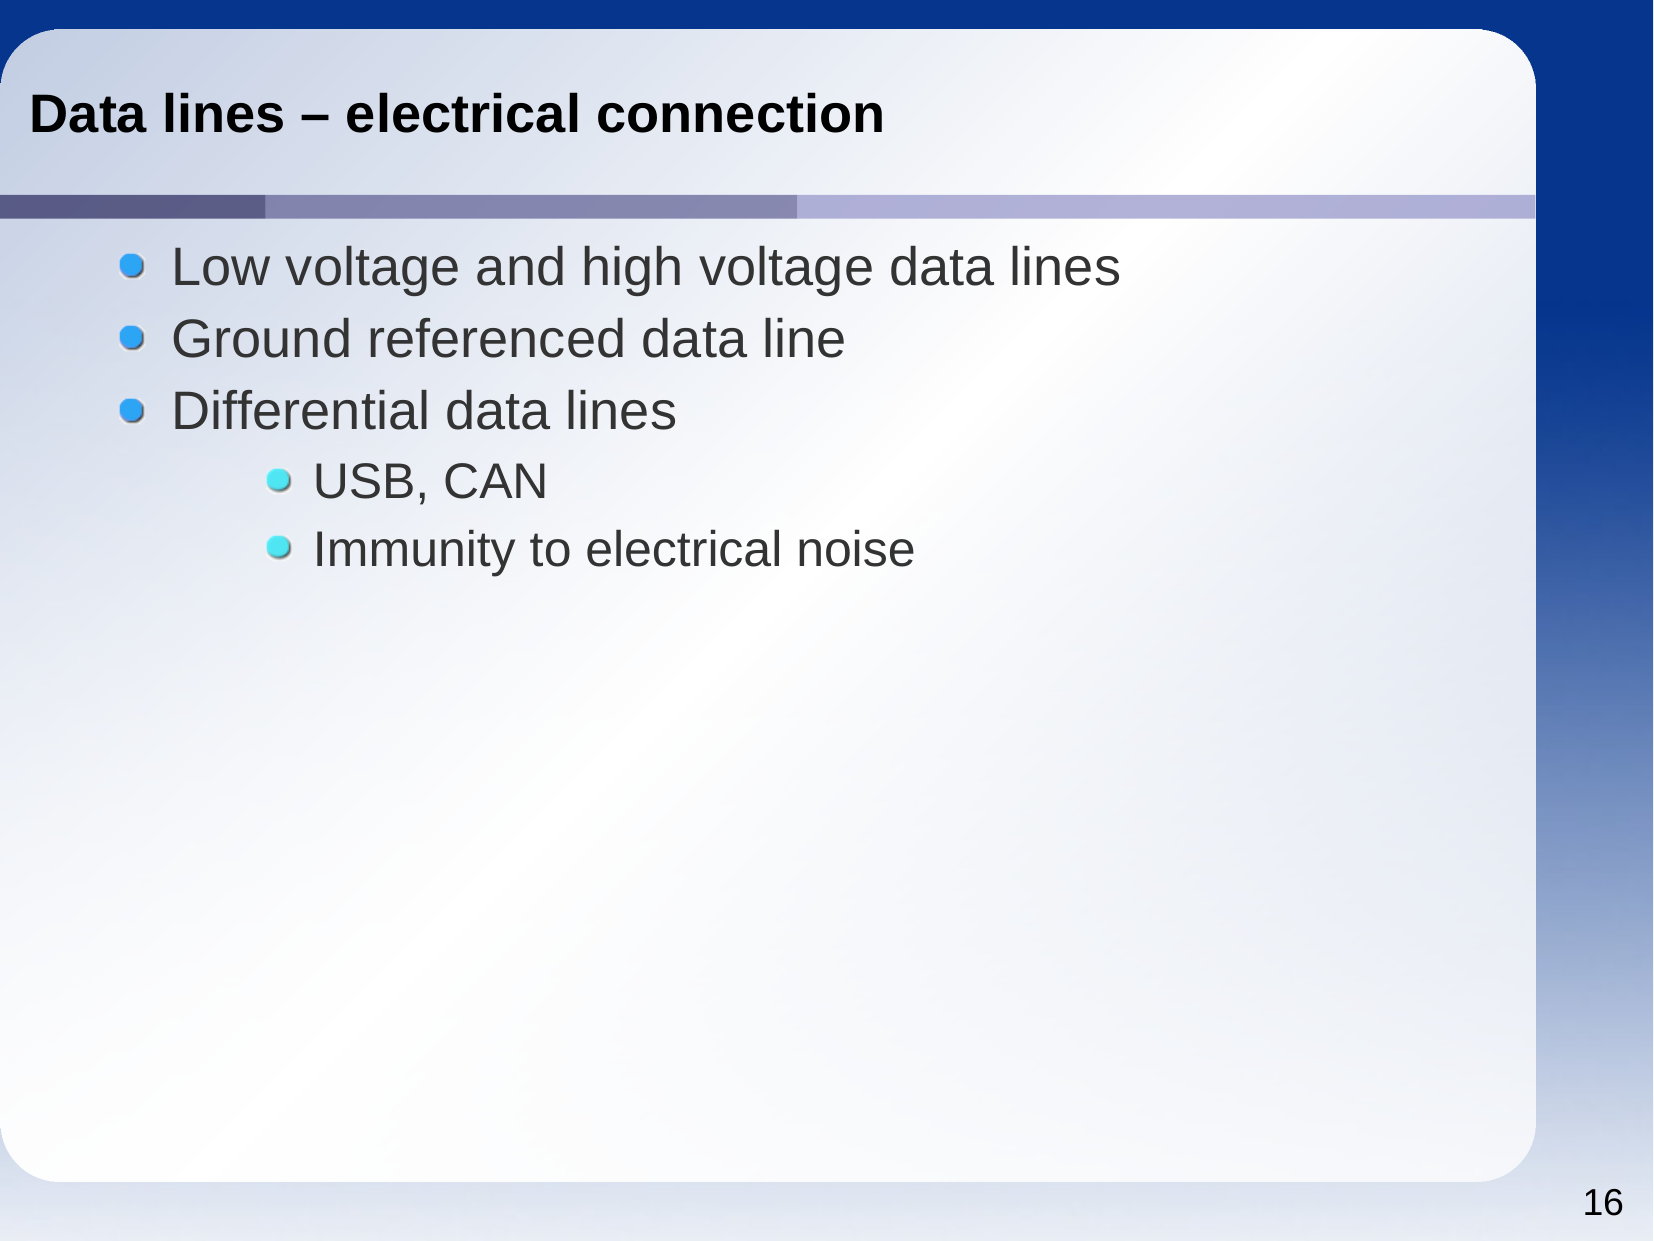

# Data lines – electrical connection
Low voltage and high voltage data lines
Ground referenced data line
Differential data lines
USB, CAN
Immunity to electrical noise
16